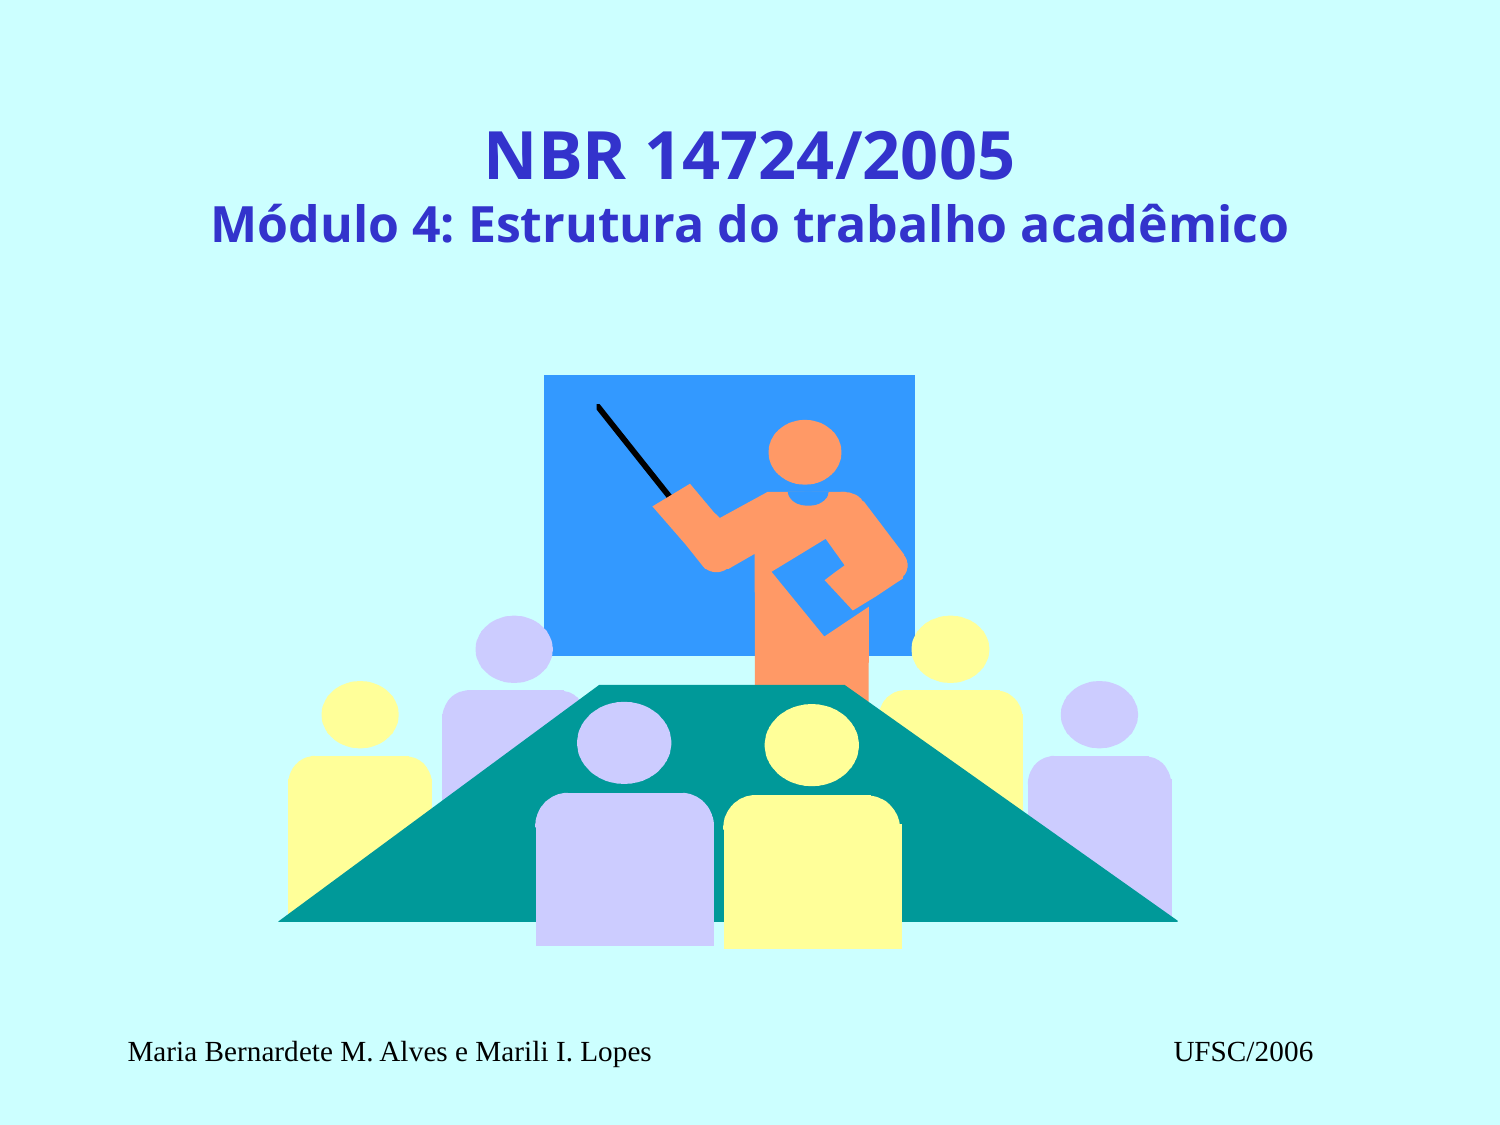

NBR 14724/2005
Módulo 4: Estrutura do trabalho acadêmico
Maria Bernardete M. Alves e Marili I. Lopes
UFSC/2006